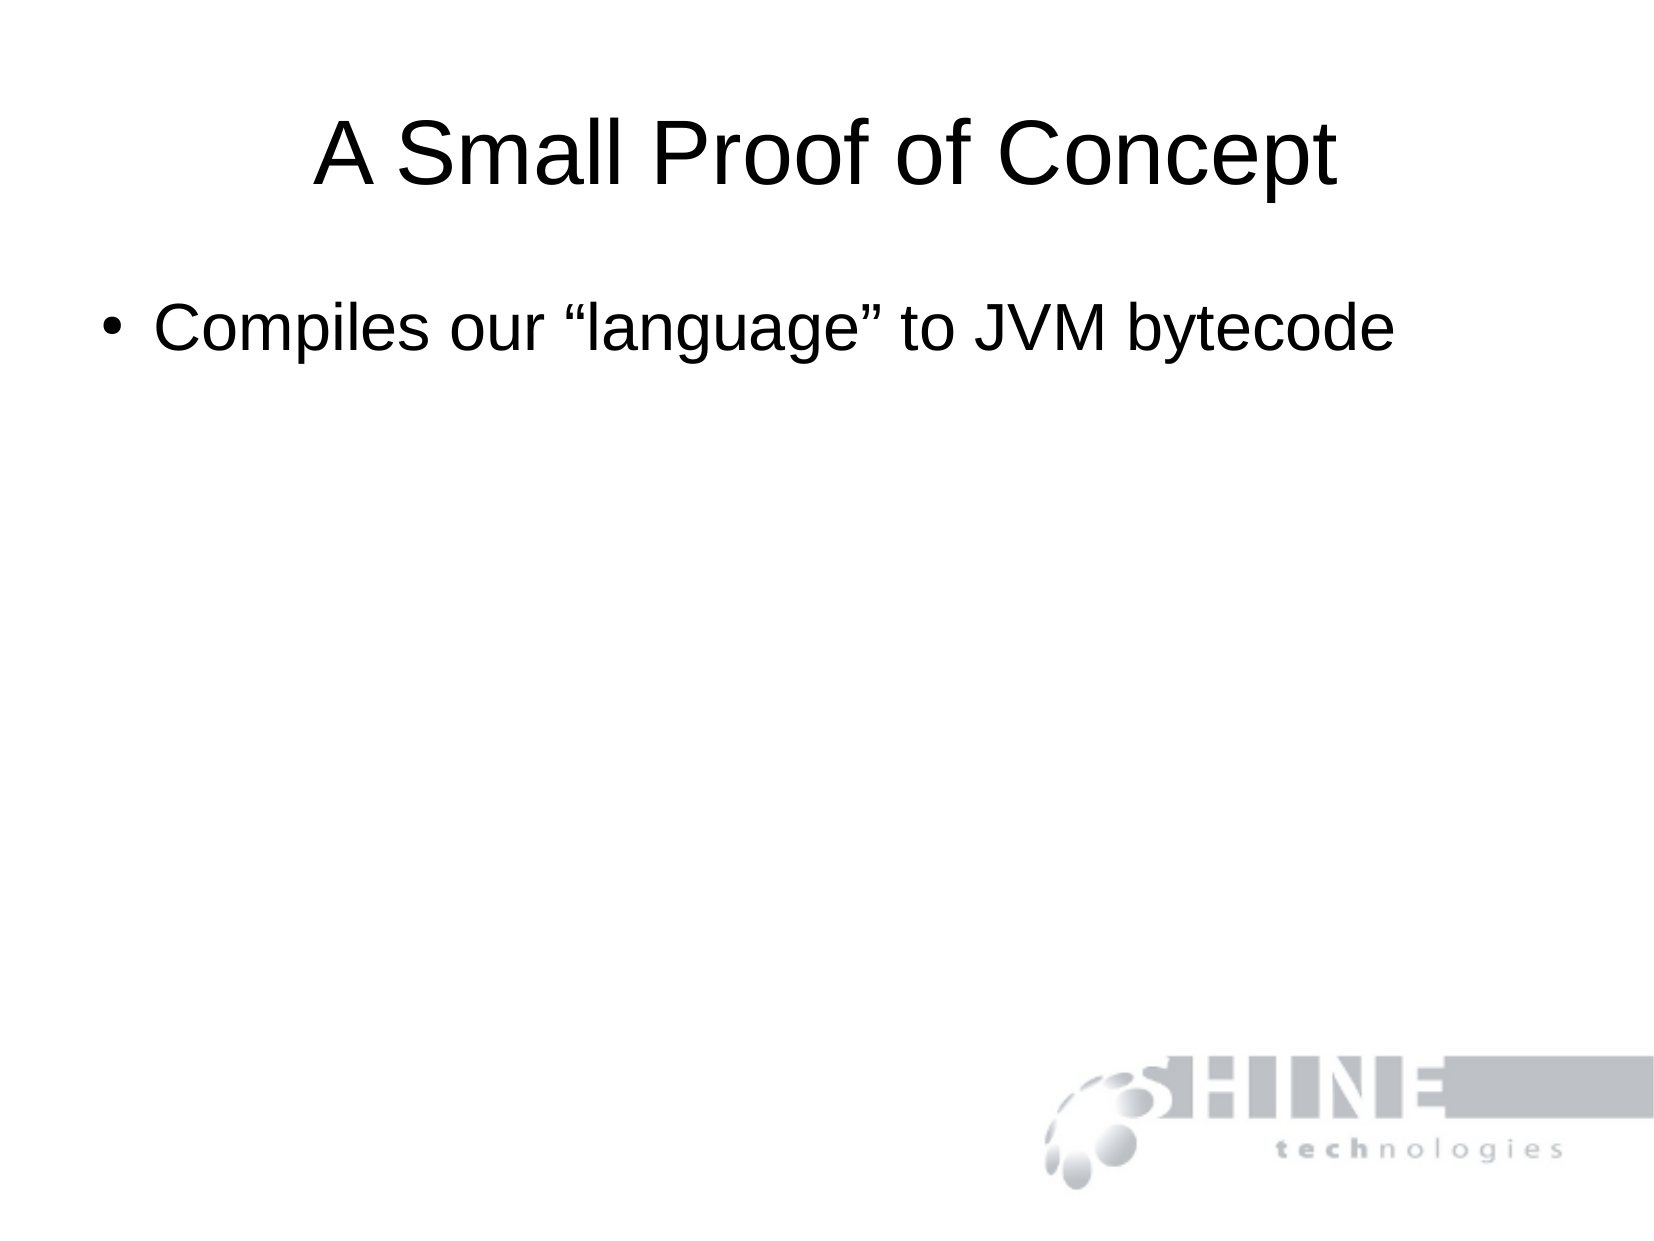

# A Small Proof of Concept
Compiles our “language” to JVM bytecode